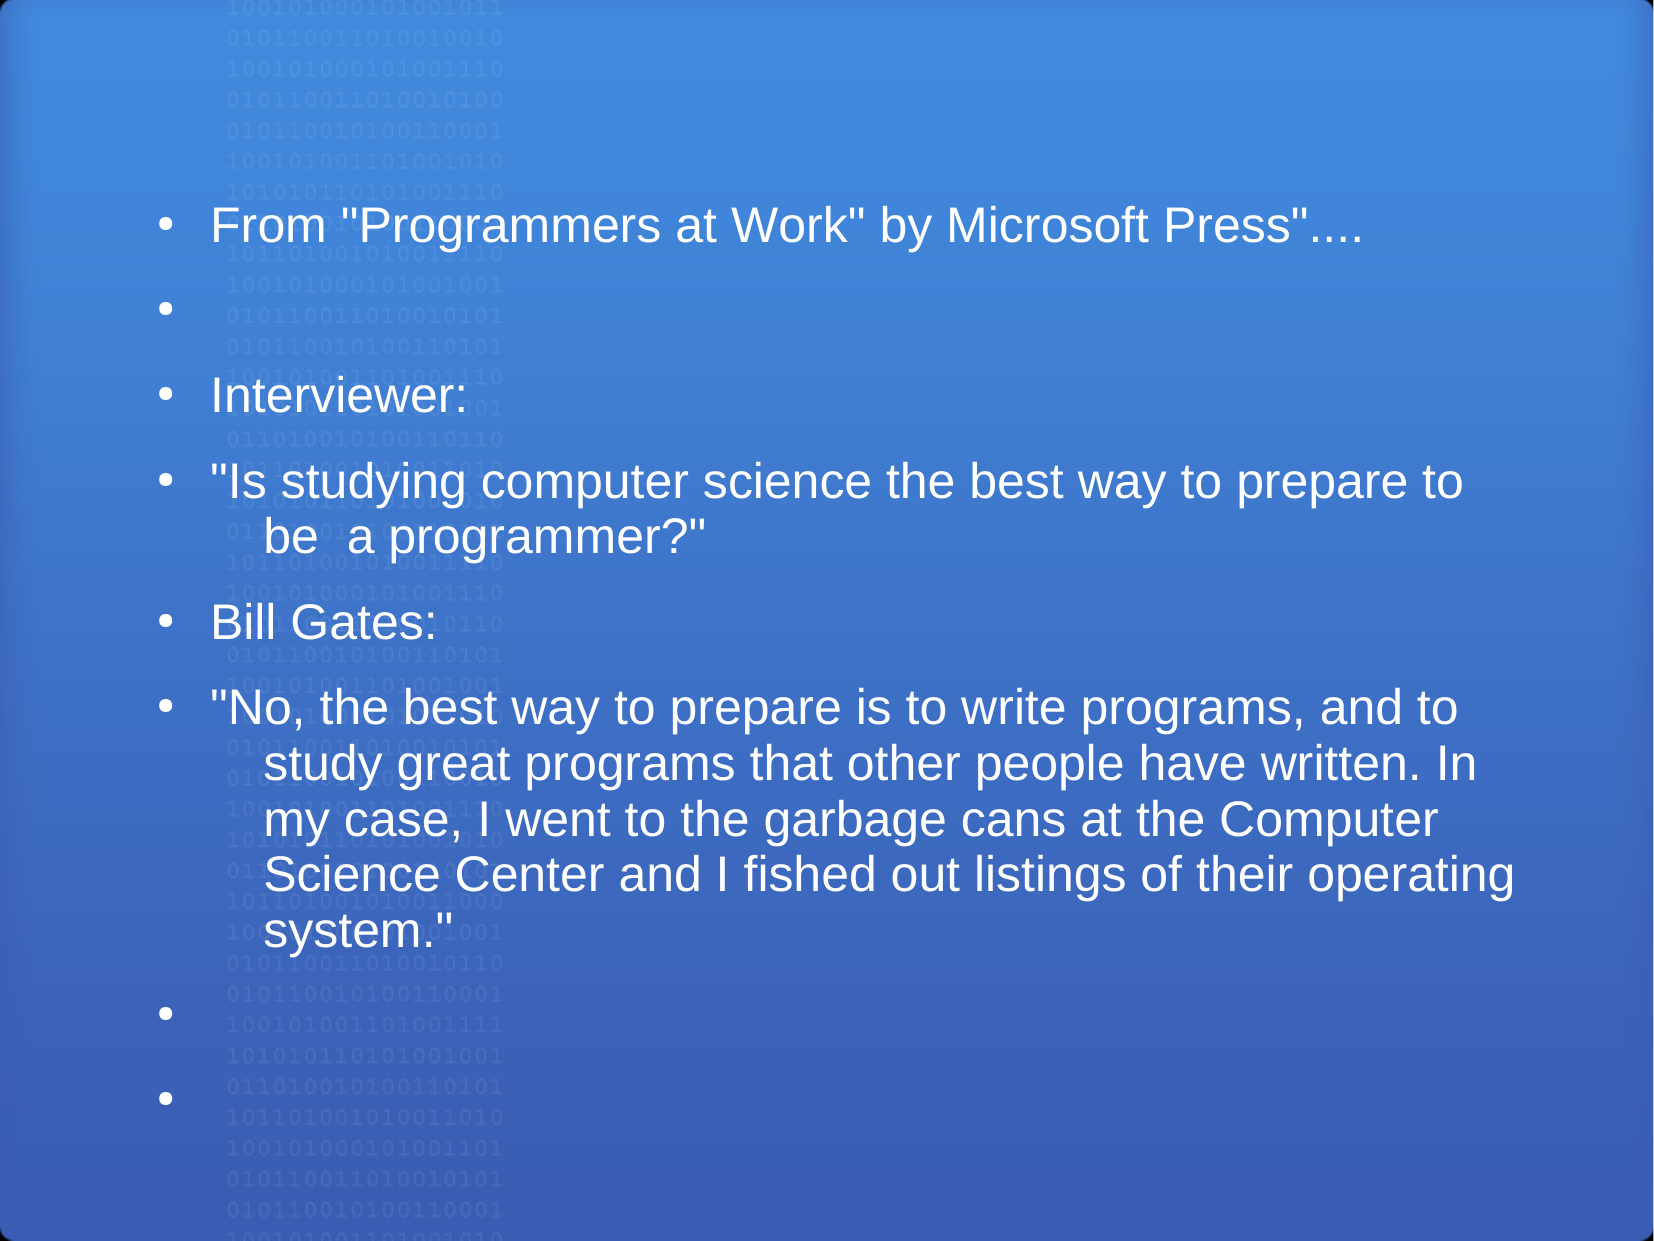

# From "Programmers at Work" by Microsoft Press"....
Interviewer:
"Is studying computer science the best way to prepare to be a programmer?"
Bill Gates:
"No, the best way to prepare is to write programs, and to study great programs that other people have written. In my case, I went to the garbage cans at the Computer Science Center and I fished out listings of their operating system."